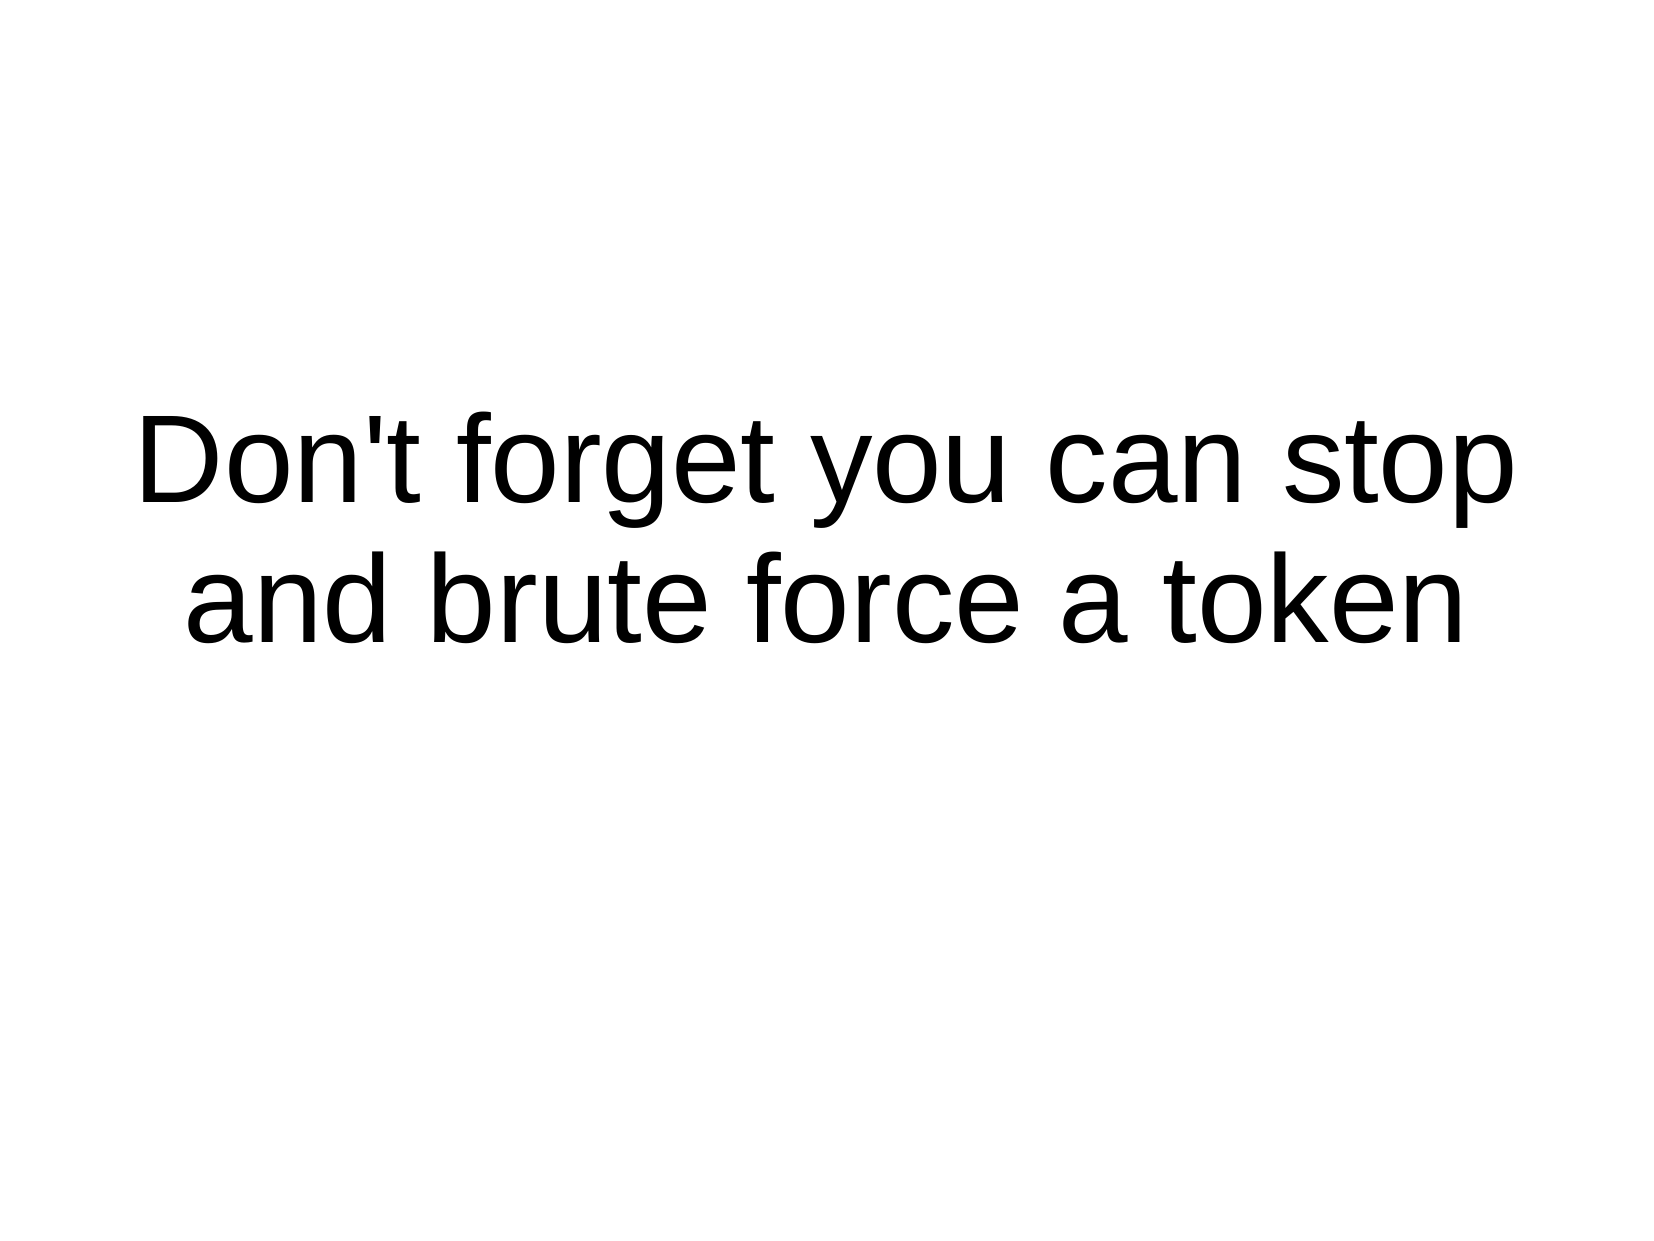

# Don't forget you can stop and brute force a token